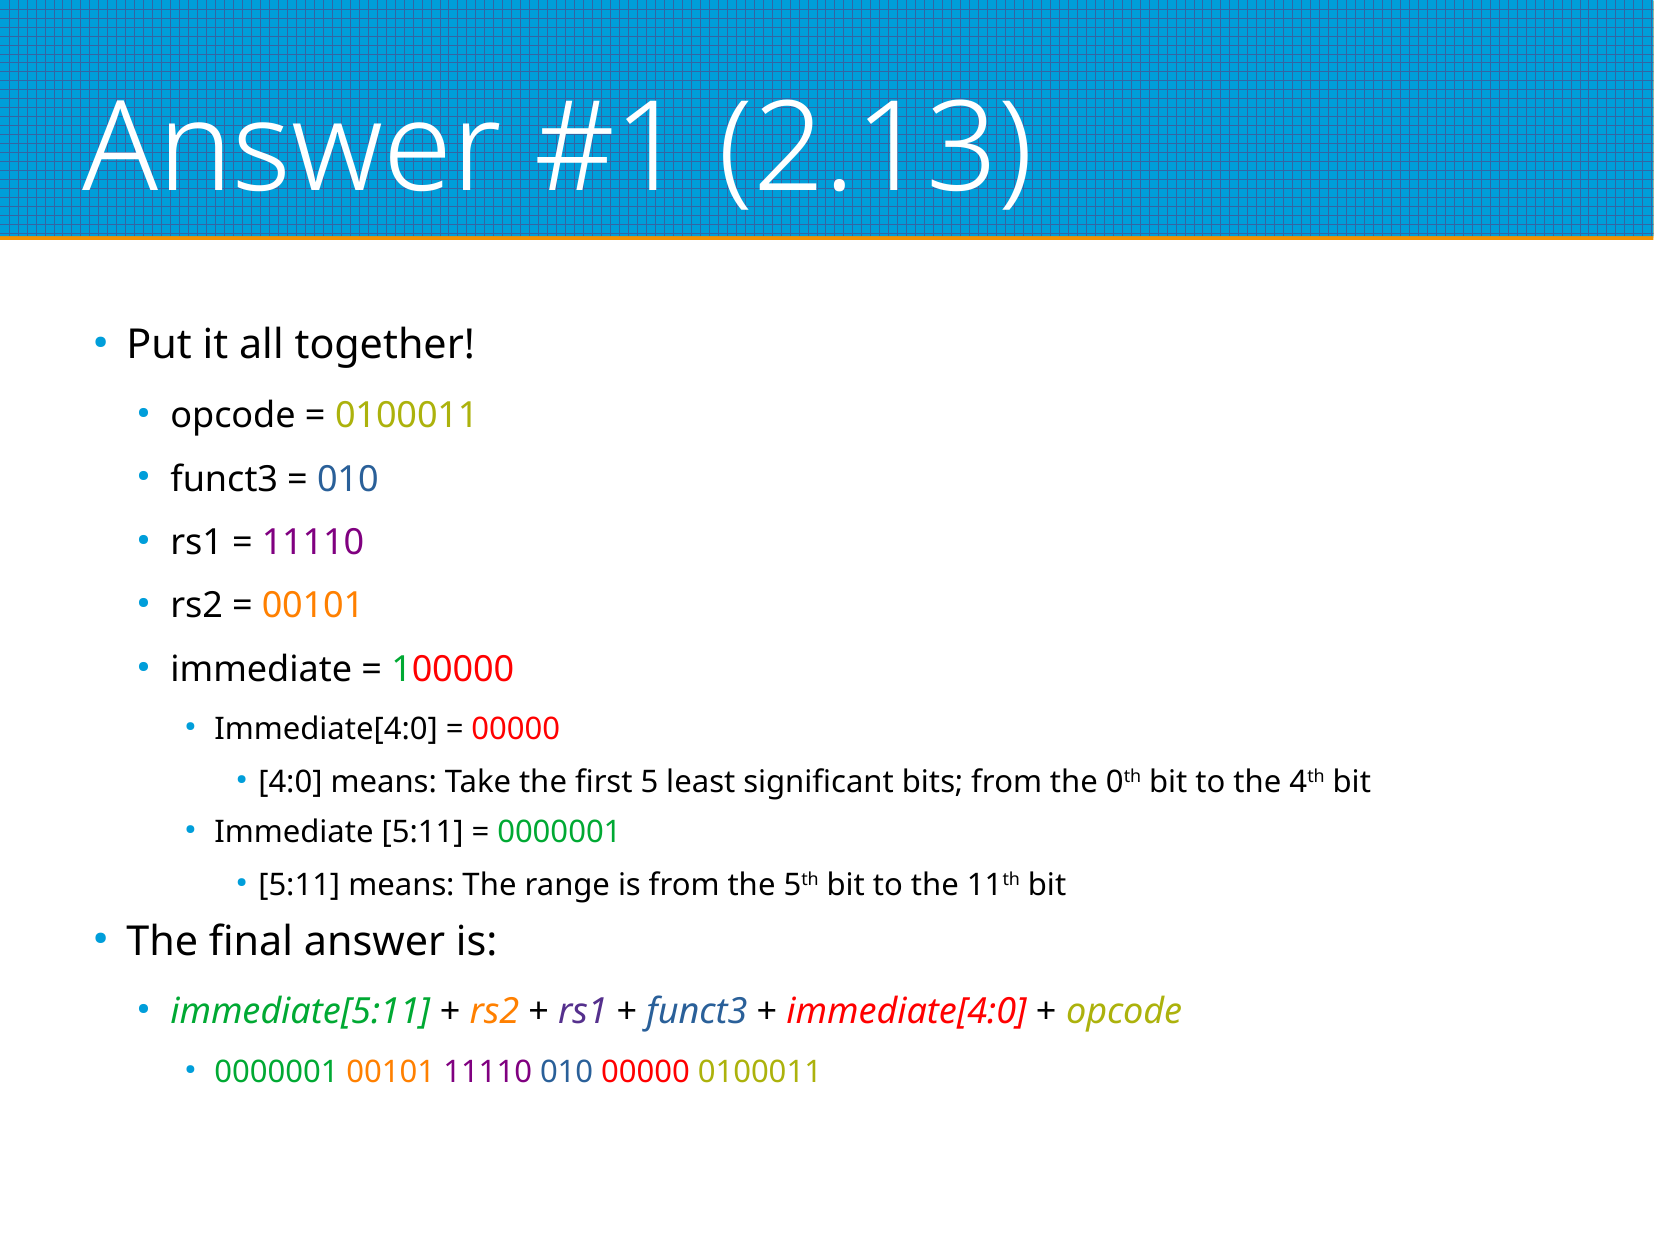

# Answer #1 (2.13)
Put it all together!
opcode = 0100011
funct3 = 010
rs1 = 11110
rs2 = 00101
immediate = 100000
Immediate[4:0] = 00000
[4:0] means: Take the first 5 least significant bits; from the 0th bit to the 4th bit
Immediate [5:11] = 0000001
[5:11] means: The range is from the 5th bit to the 11th bit
The final answer is:
immediate[5:11] + rs2 + rs1 + funct3 + immediate[4:0] + opcode
0000001 00101 11110 010 00000 0100011